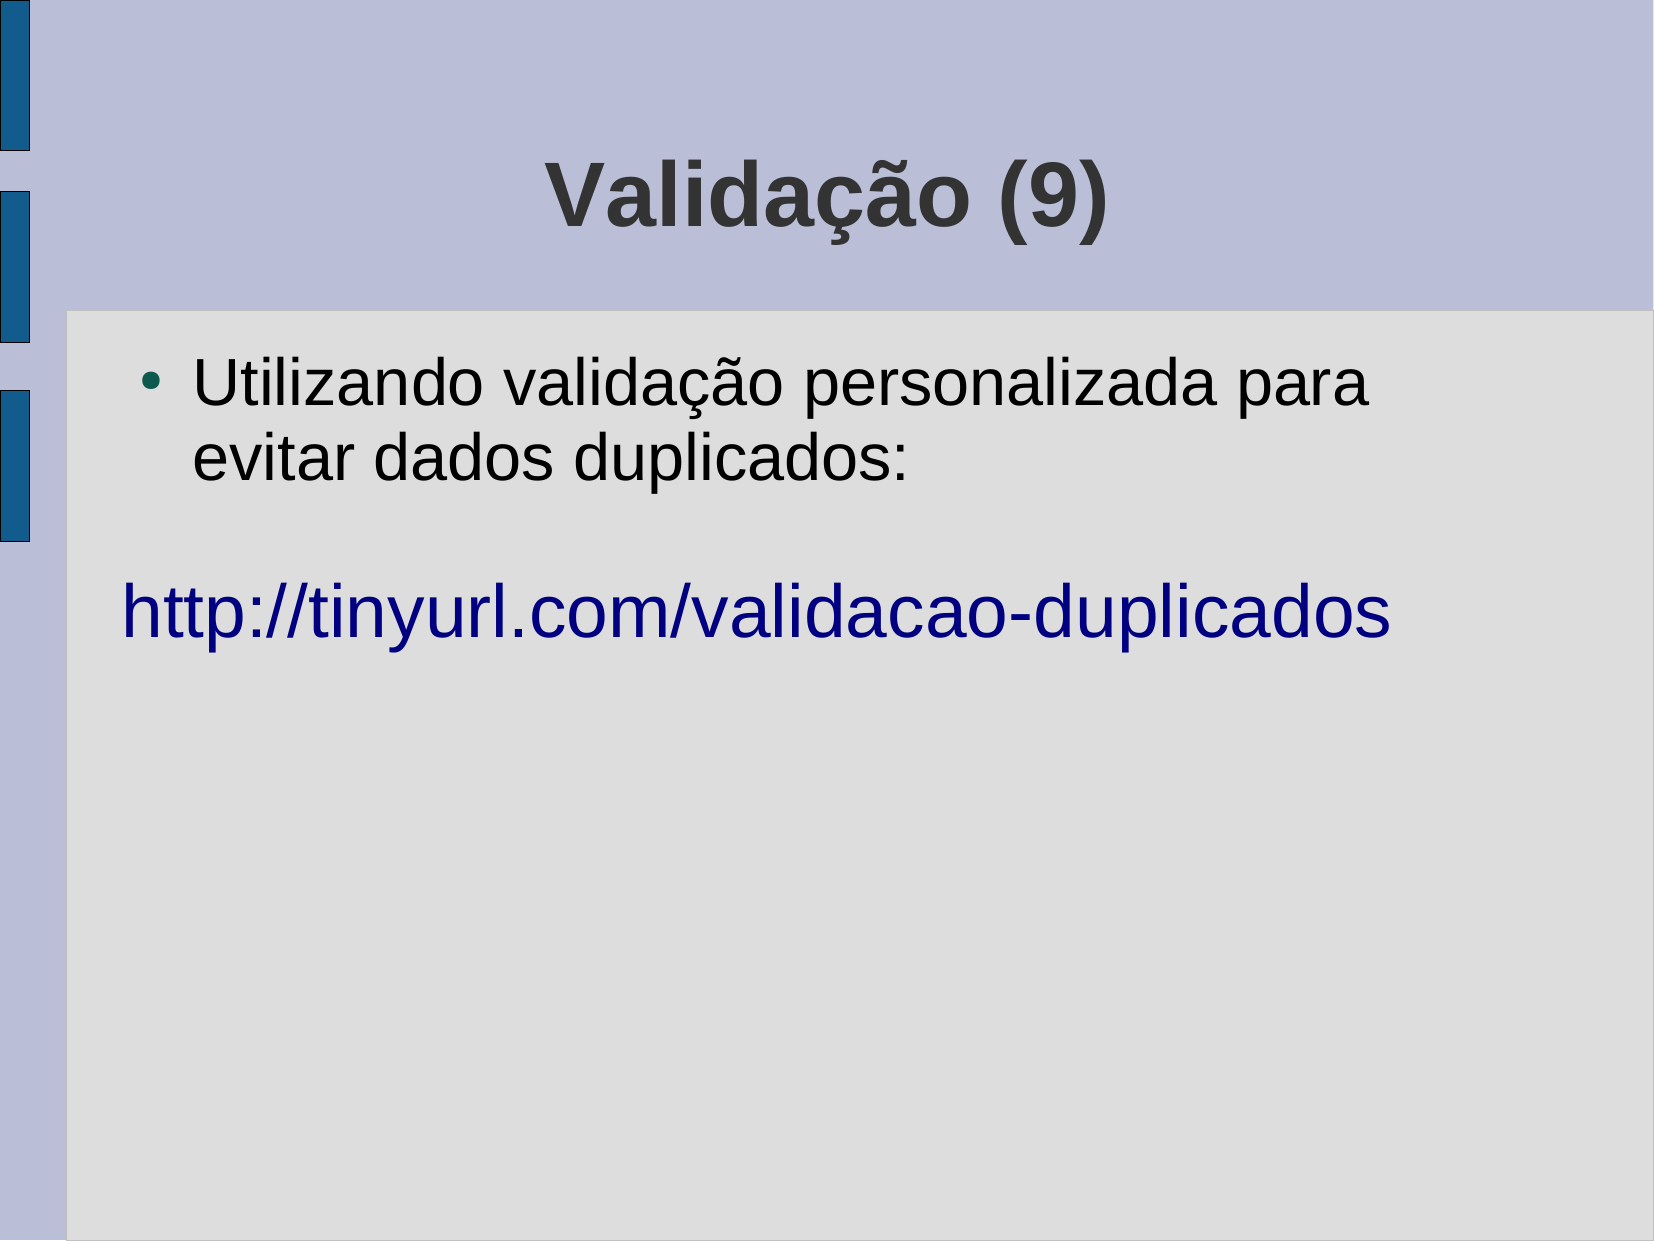

# Validação (9)
Utilizando validação personalizada para evitar dados duplicados:
http://tinyurl.com/validacao-duplicados